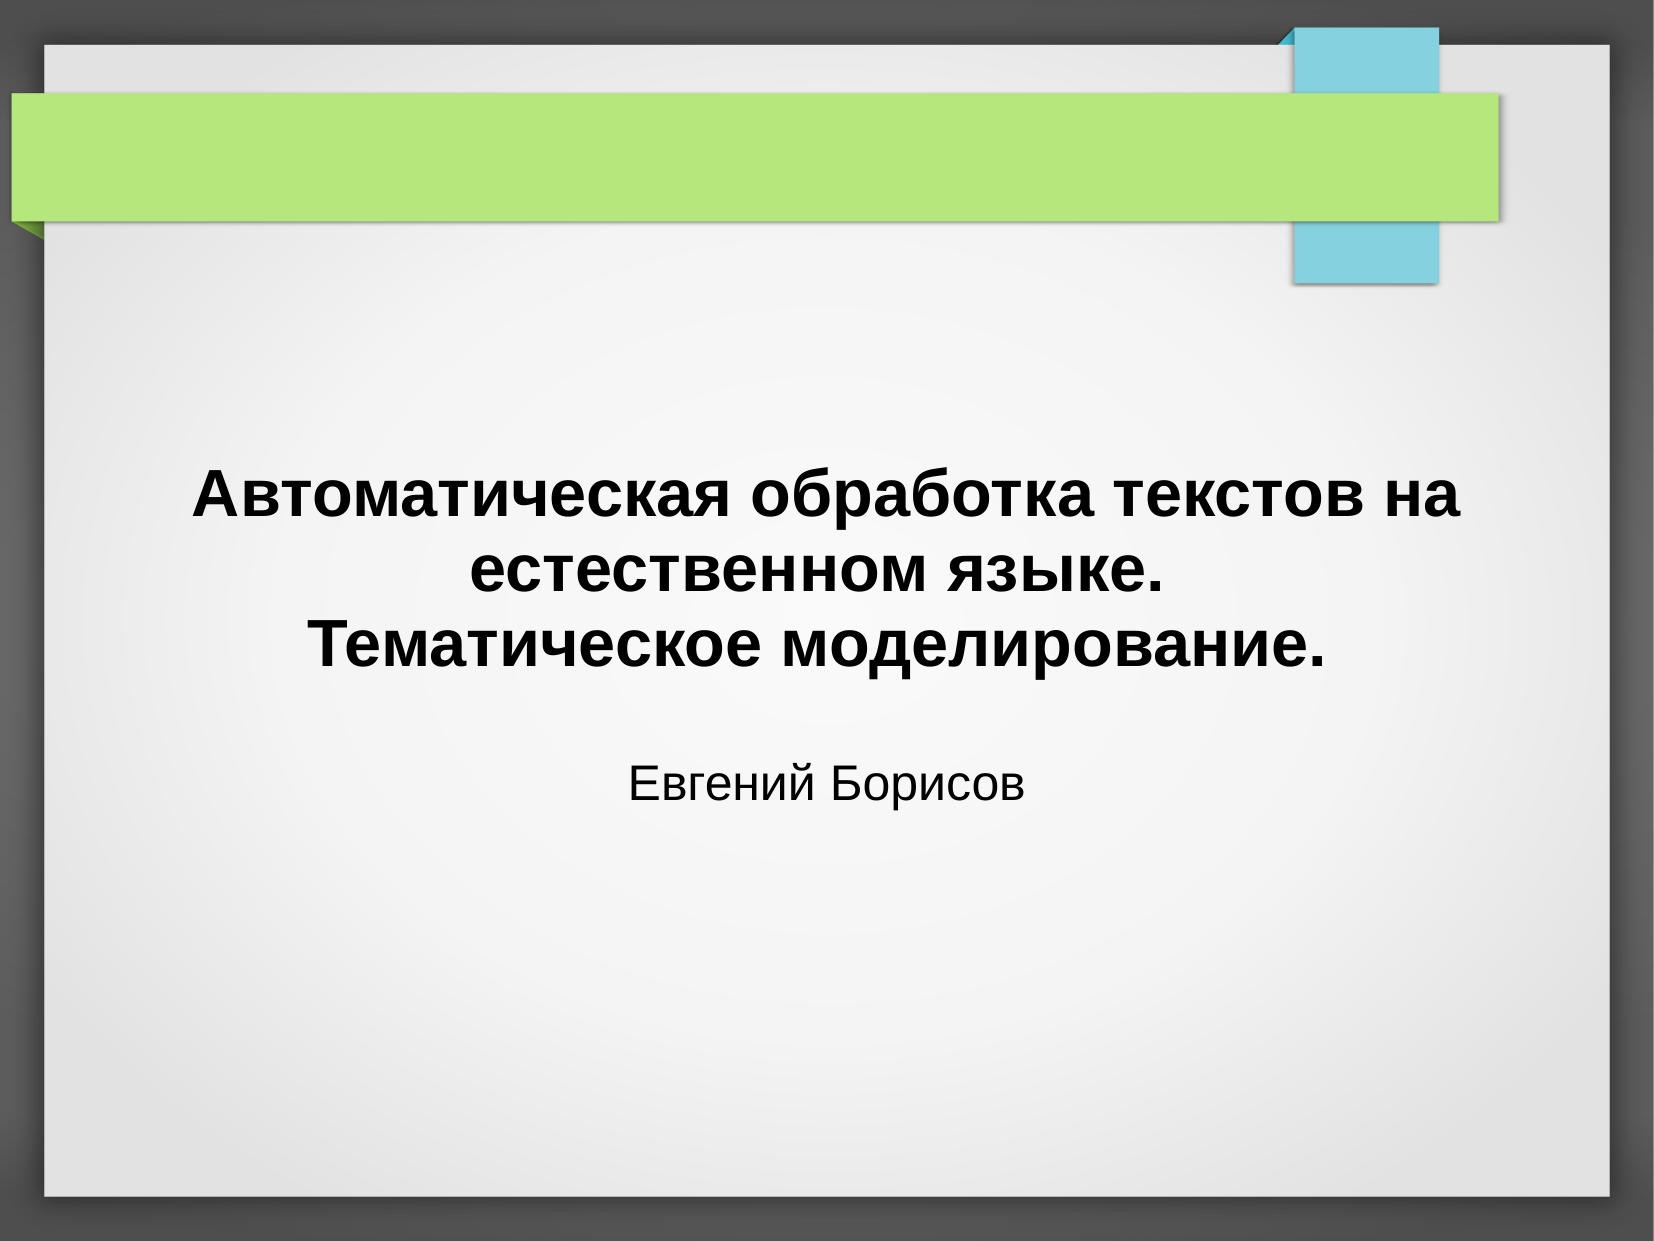

# Автоматическая обработка текстов на естественном языке.
Тематическое моделирование.
Евгений Борисов